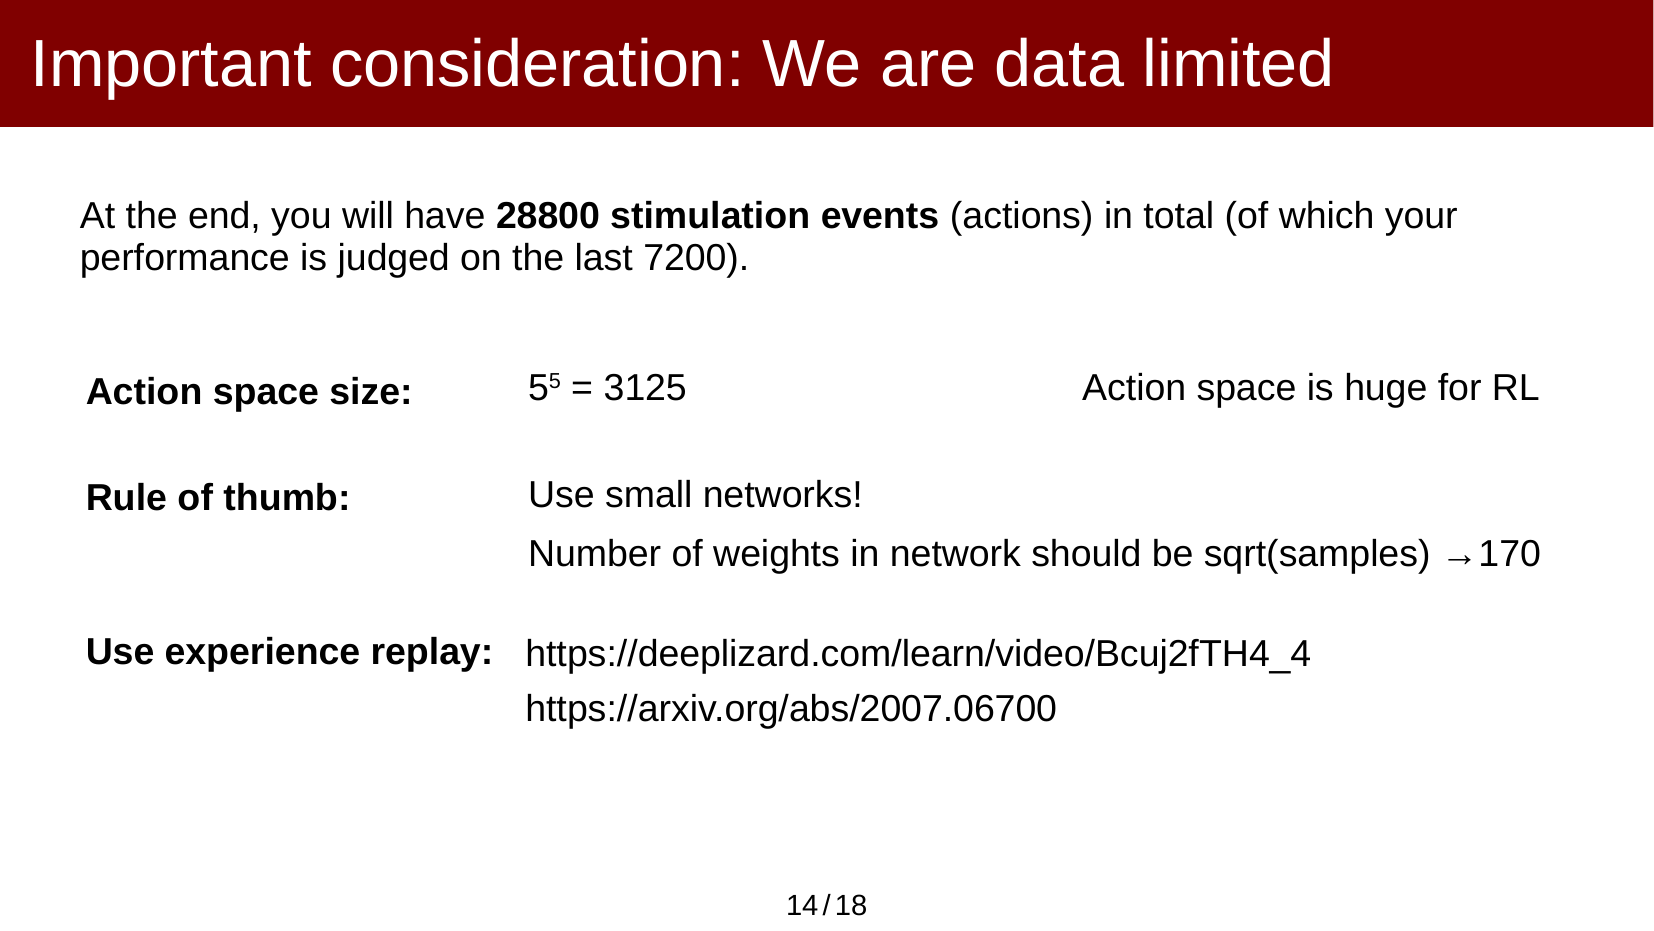

Important consideration: We are data limited
At the end, you will have 28800 stimulation events (actions) in total (of which your performance is judged on the last 7200).
55 = 3125 Action space is huge for RL
Action space size:
Use small networks!
Rule of thumb:
Number of weights in network should be sqrt(samples) →170
Use experience replay:
https://deeplizard.com/learn/video/Bcuj2fTH4_4
https://arxiv.org/abs/2007.06700